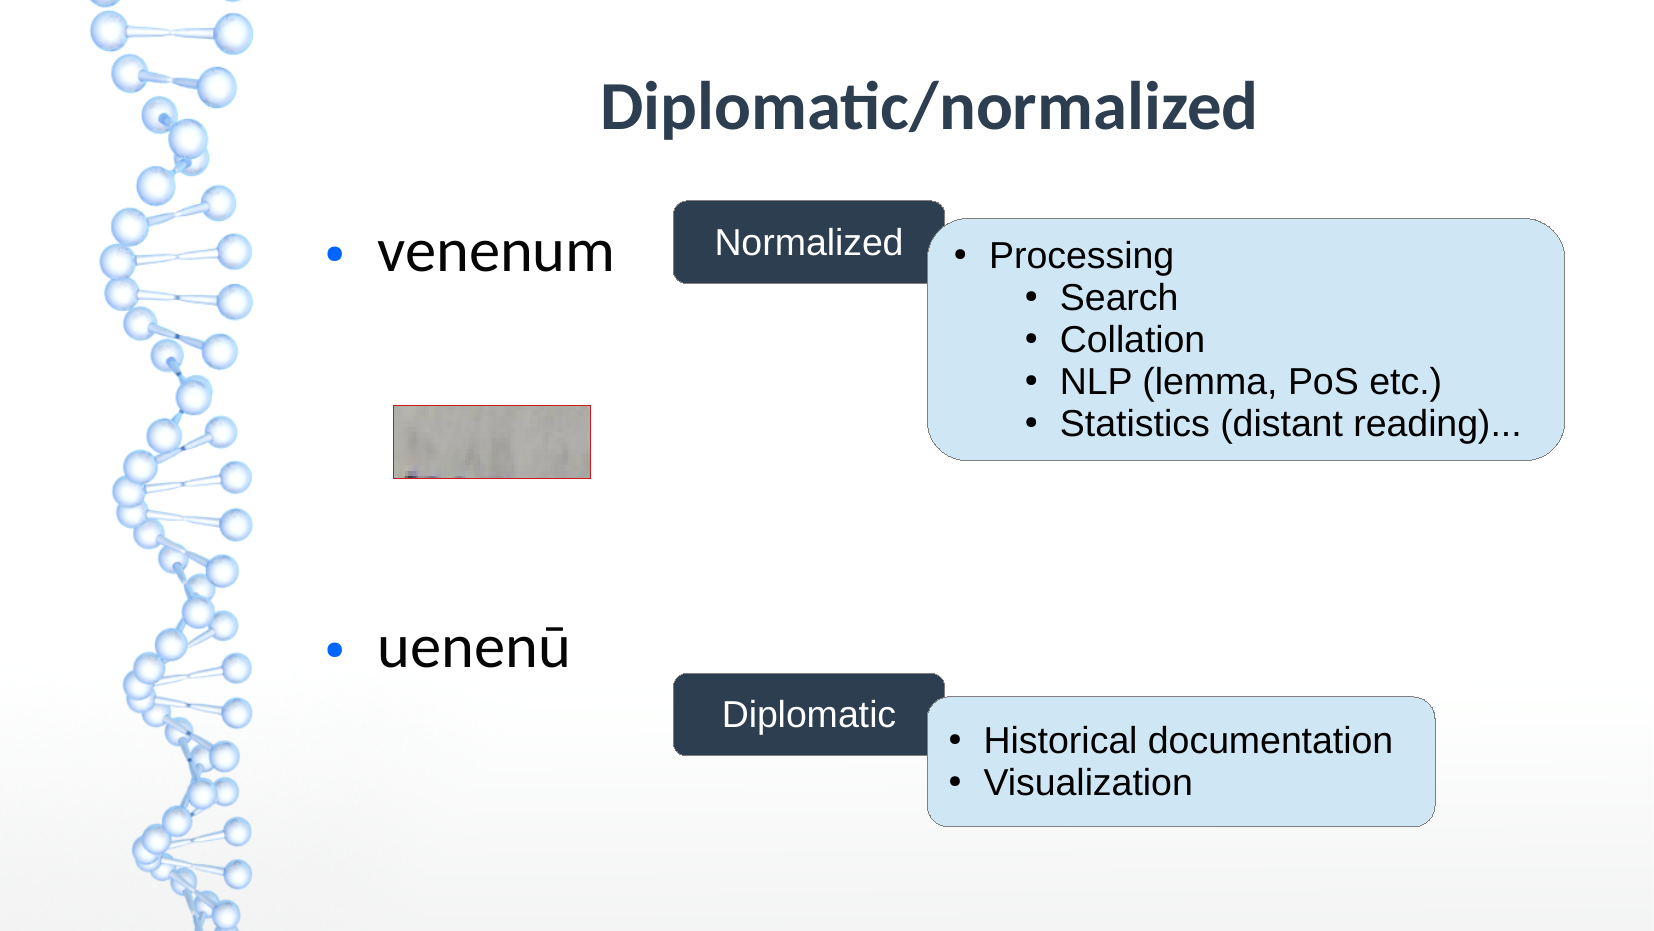

# Diplomatic/normalized
Normalized
Processing
Search
Collation
NLP (lemma, PoS etc.)
Statistics (distant reading)...
venenum
uenenū
Diplomatic
Historical documentation
Visualization